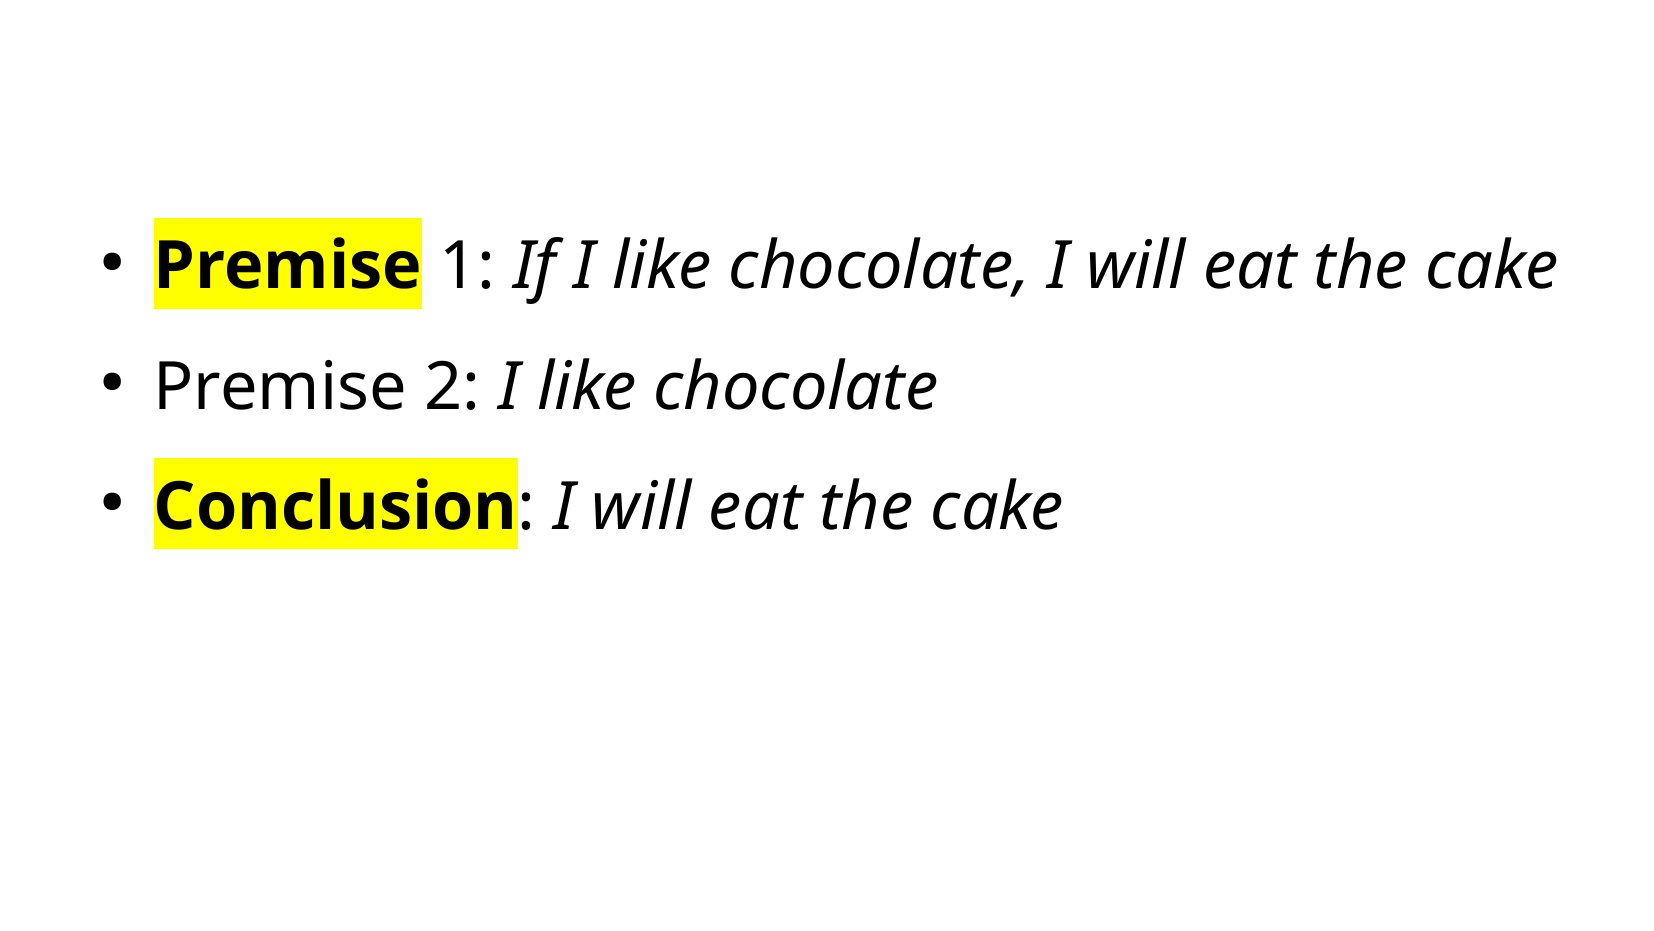

#
Premise 1: If I like chocolate, I will eat the cake
Premise 2: I like chocolate
Conclusion: I will eat the cake